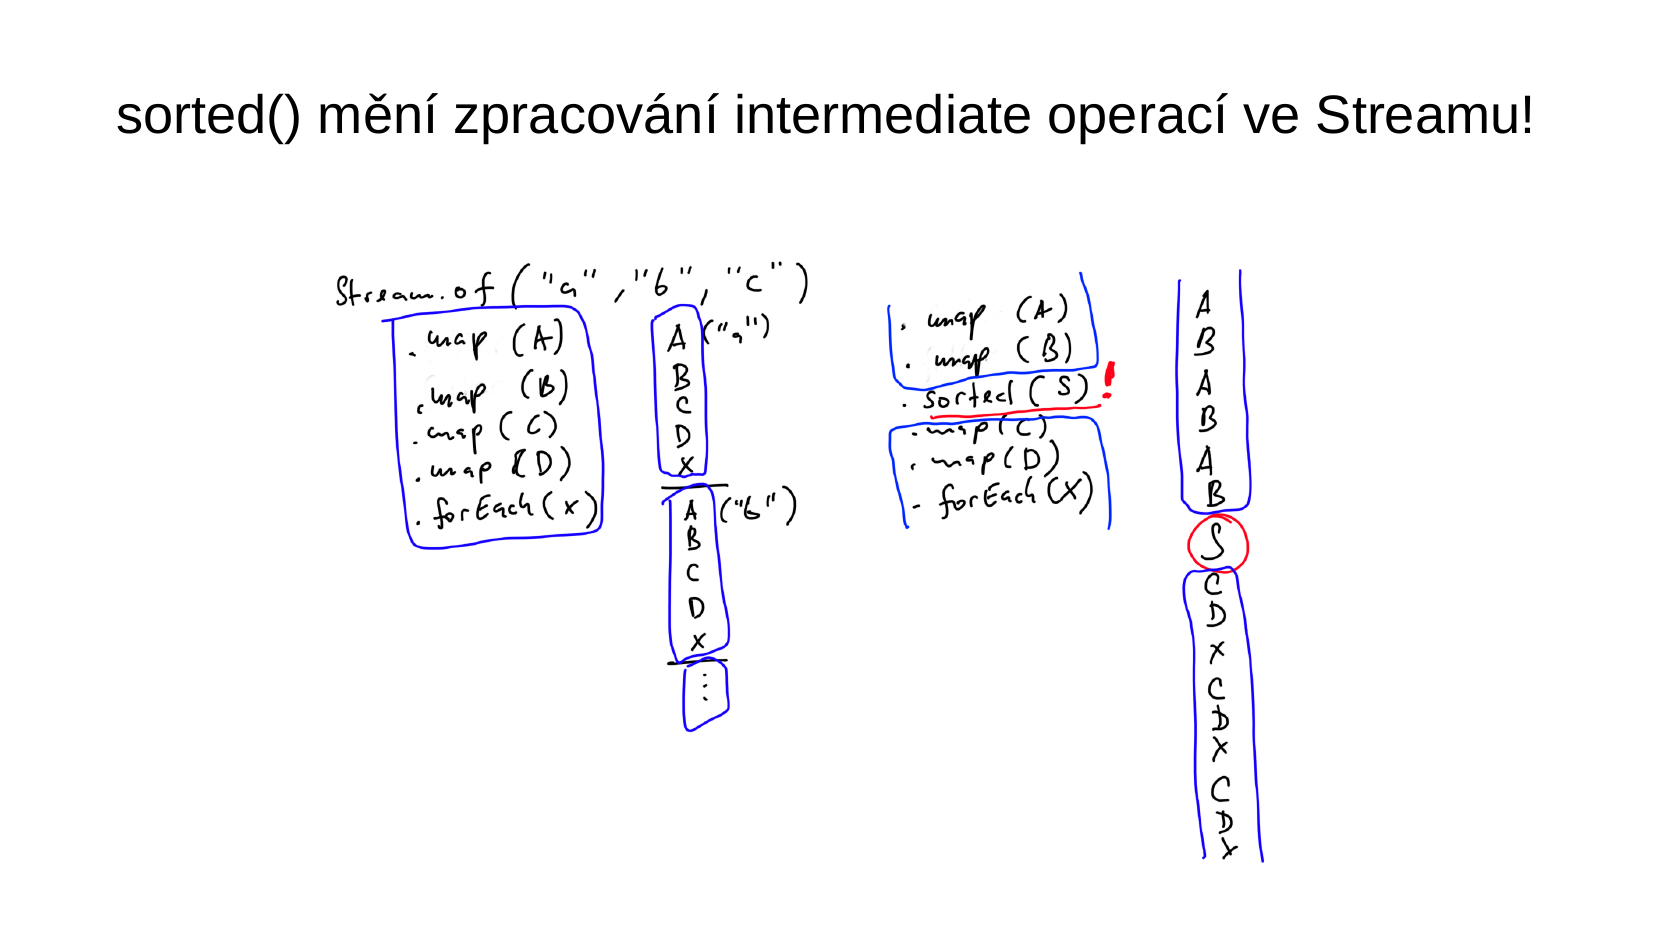

# sorted() mění zpracování intermediate operací ve Streamu!